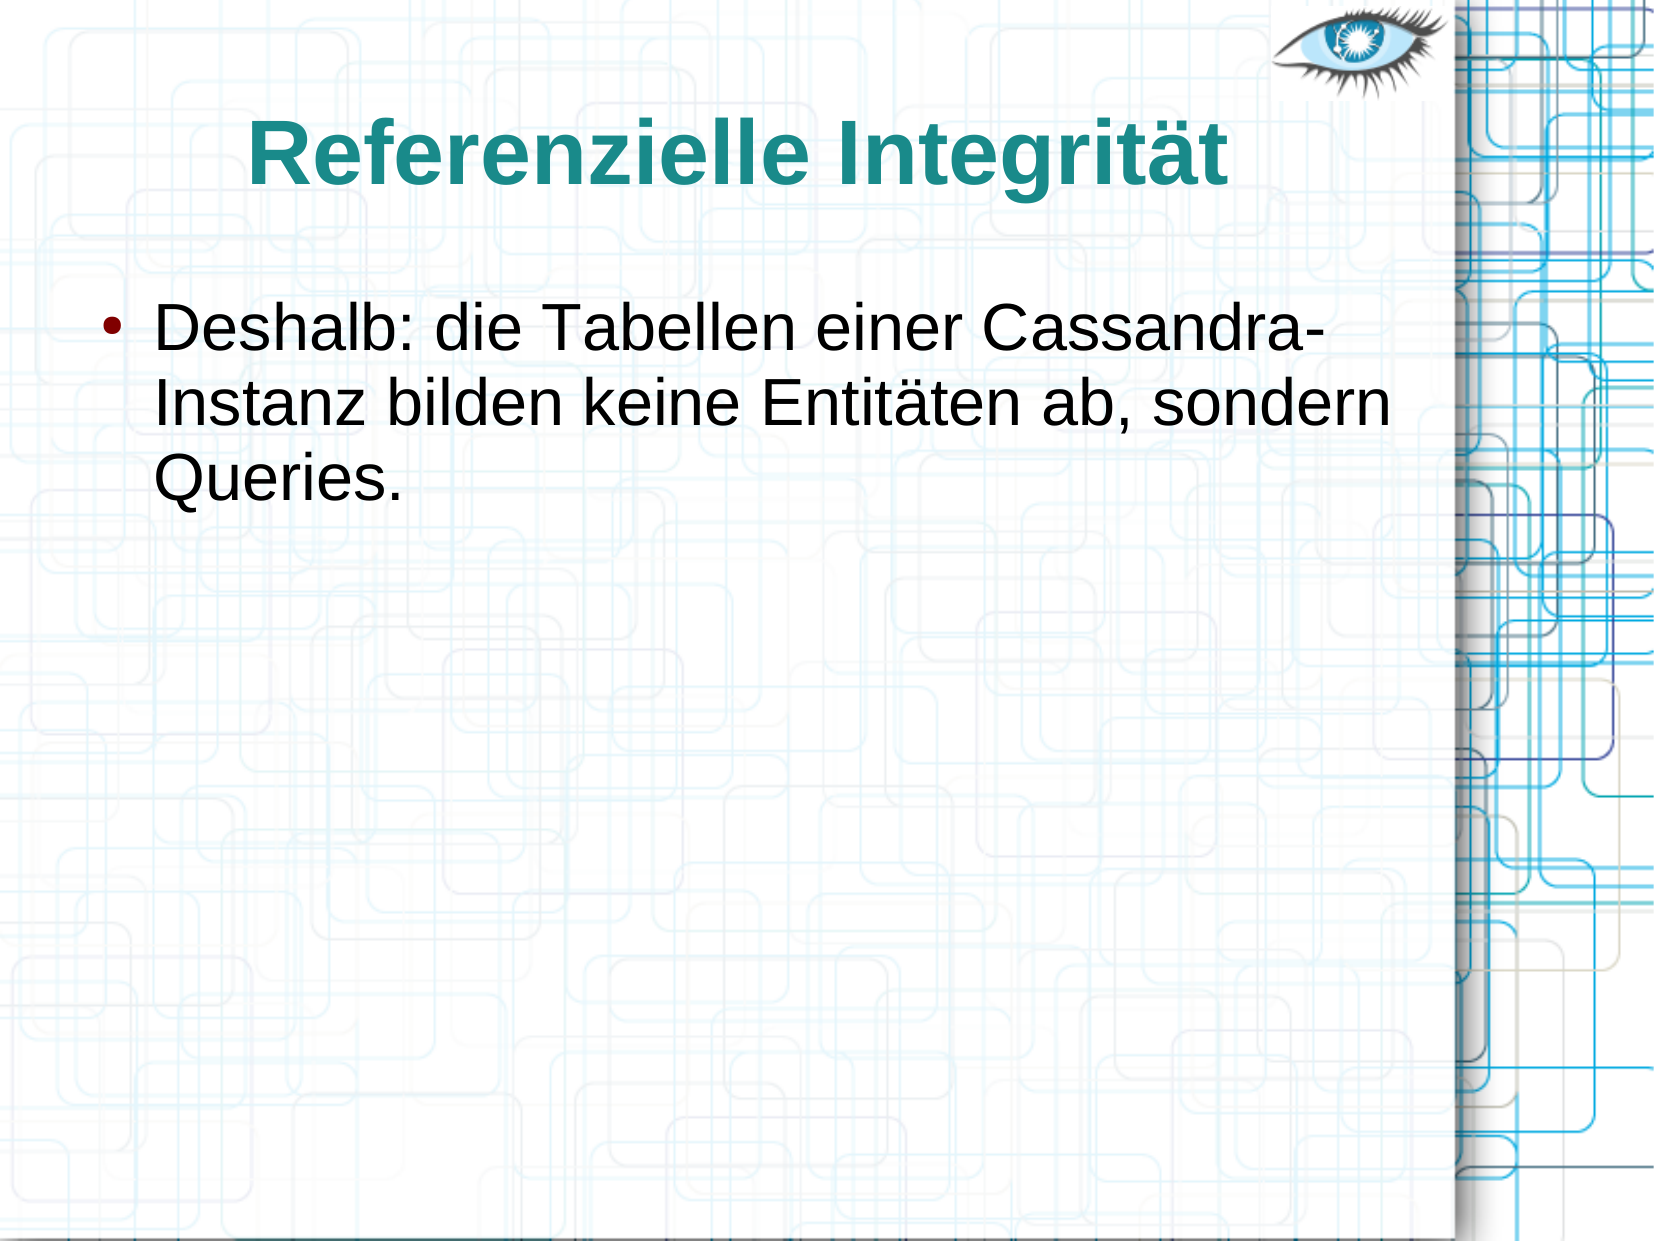

# Referenzielle Integrität
Deshalb: die Tabellen einer Cassandra-Instanz bilden keine Entitäten ab, sondern Queries.